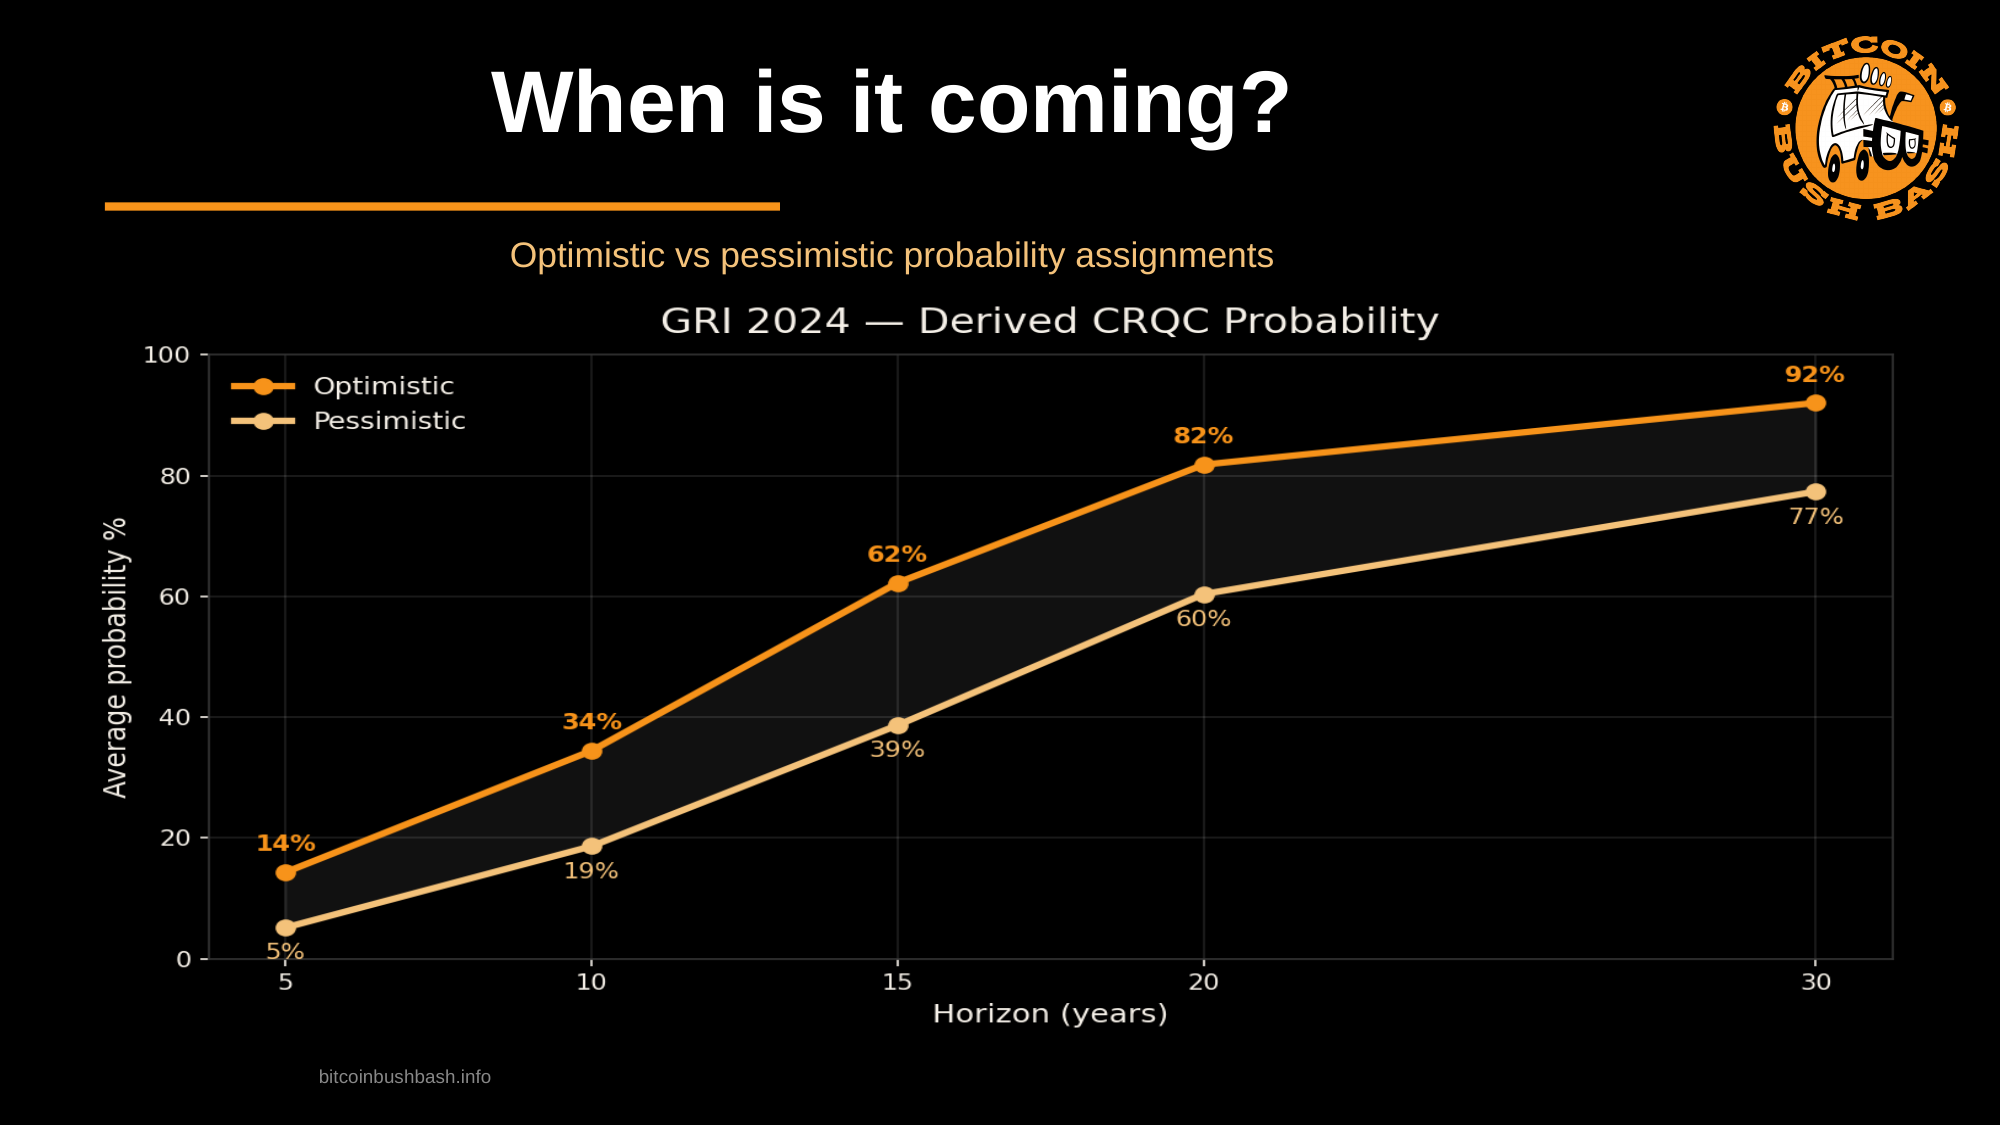

When is it coming?
Optimistic vs pessimistic probability assignments
bitcoinbushbash.info